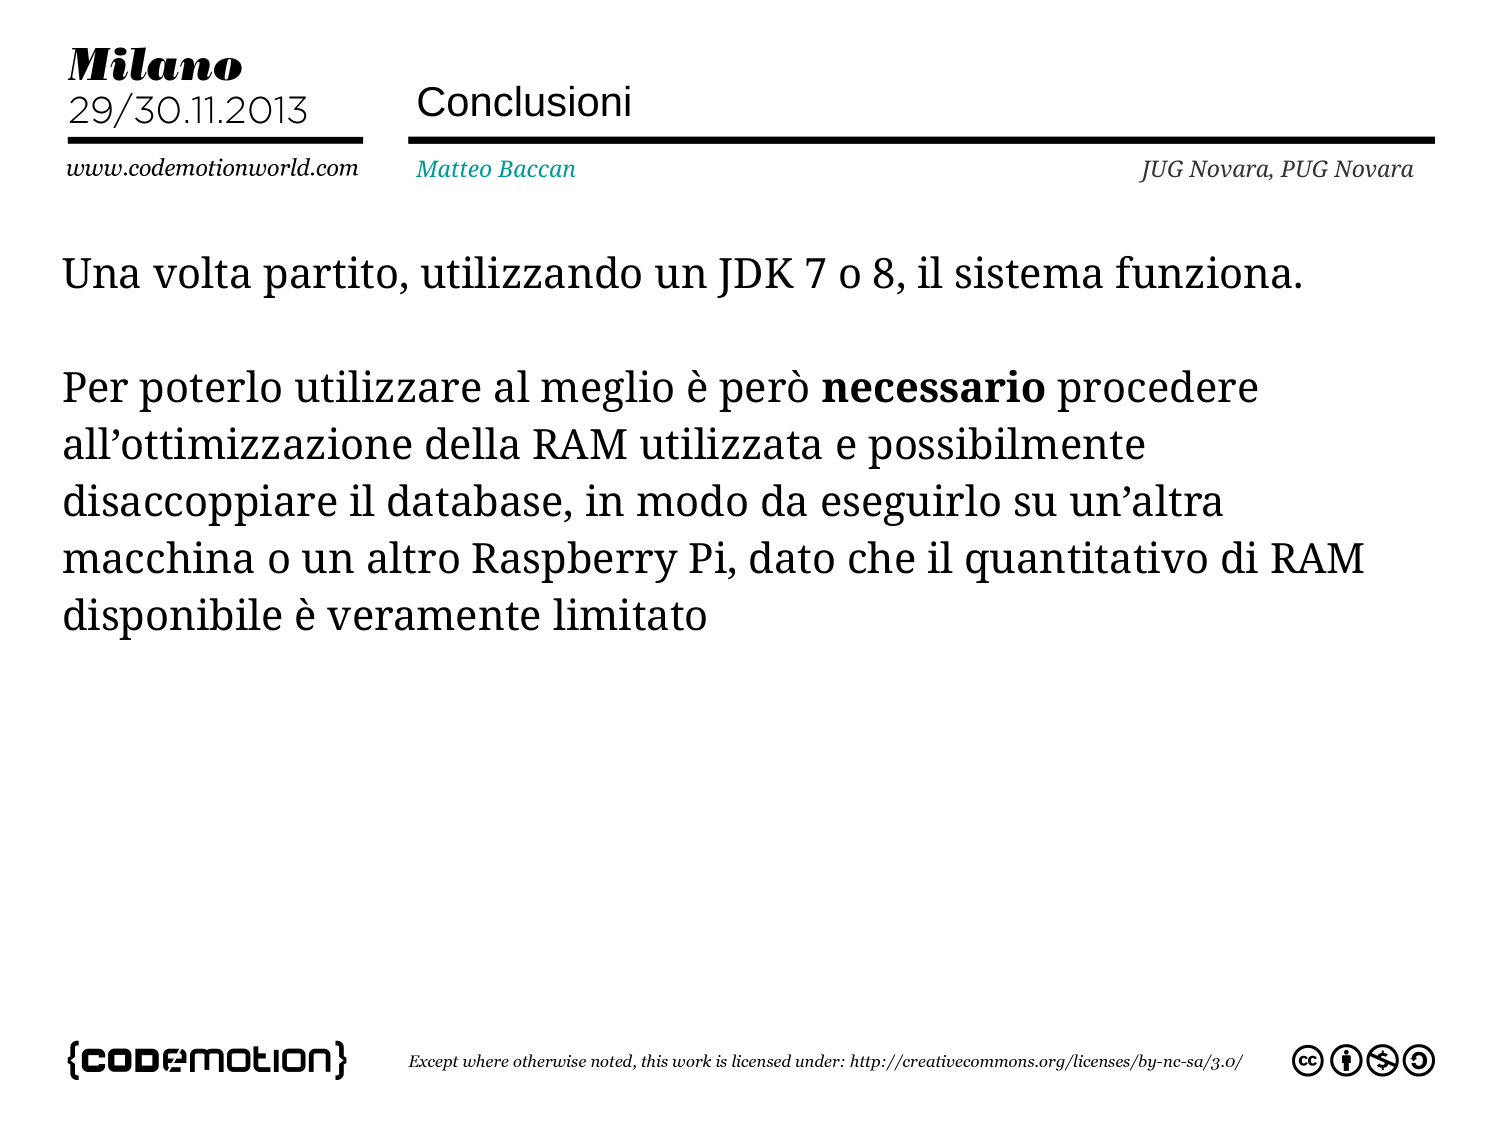

# Conclusioni
Matteo Baccan
JUG Novara, PUG Novara
Una volta partito, utilizzando un JDK 7 o 8, il sistema funziona.
Per poterlo utilizzare al meglio è però necessario procedere all’ottimizzazione della RAM utilizzata e possibilmente disaccoppiare il database, in modo da eseguirlo su un’altra macchina o un altro Raspberry Pi, dato che il quantitativo di RAM disponibile è veramente limitato